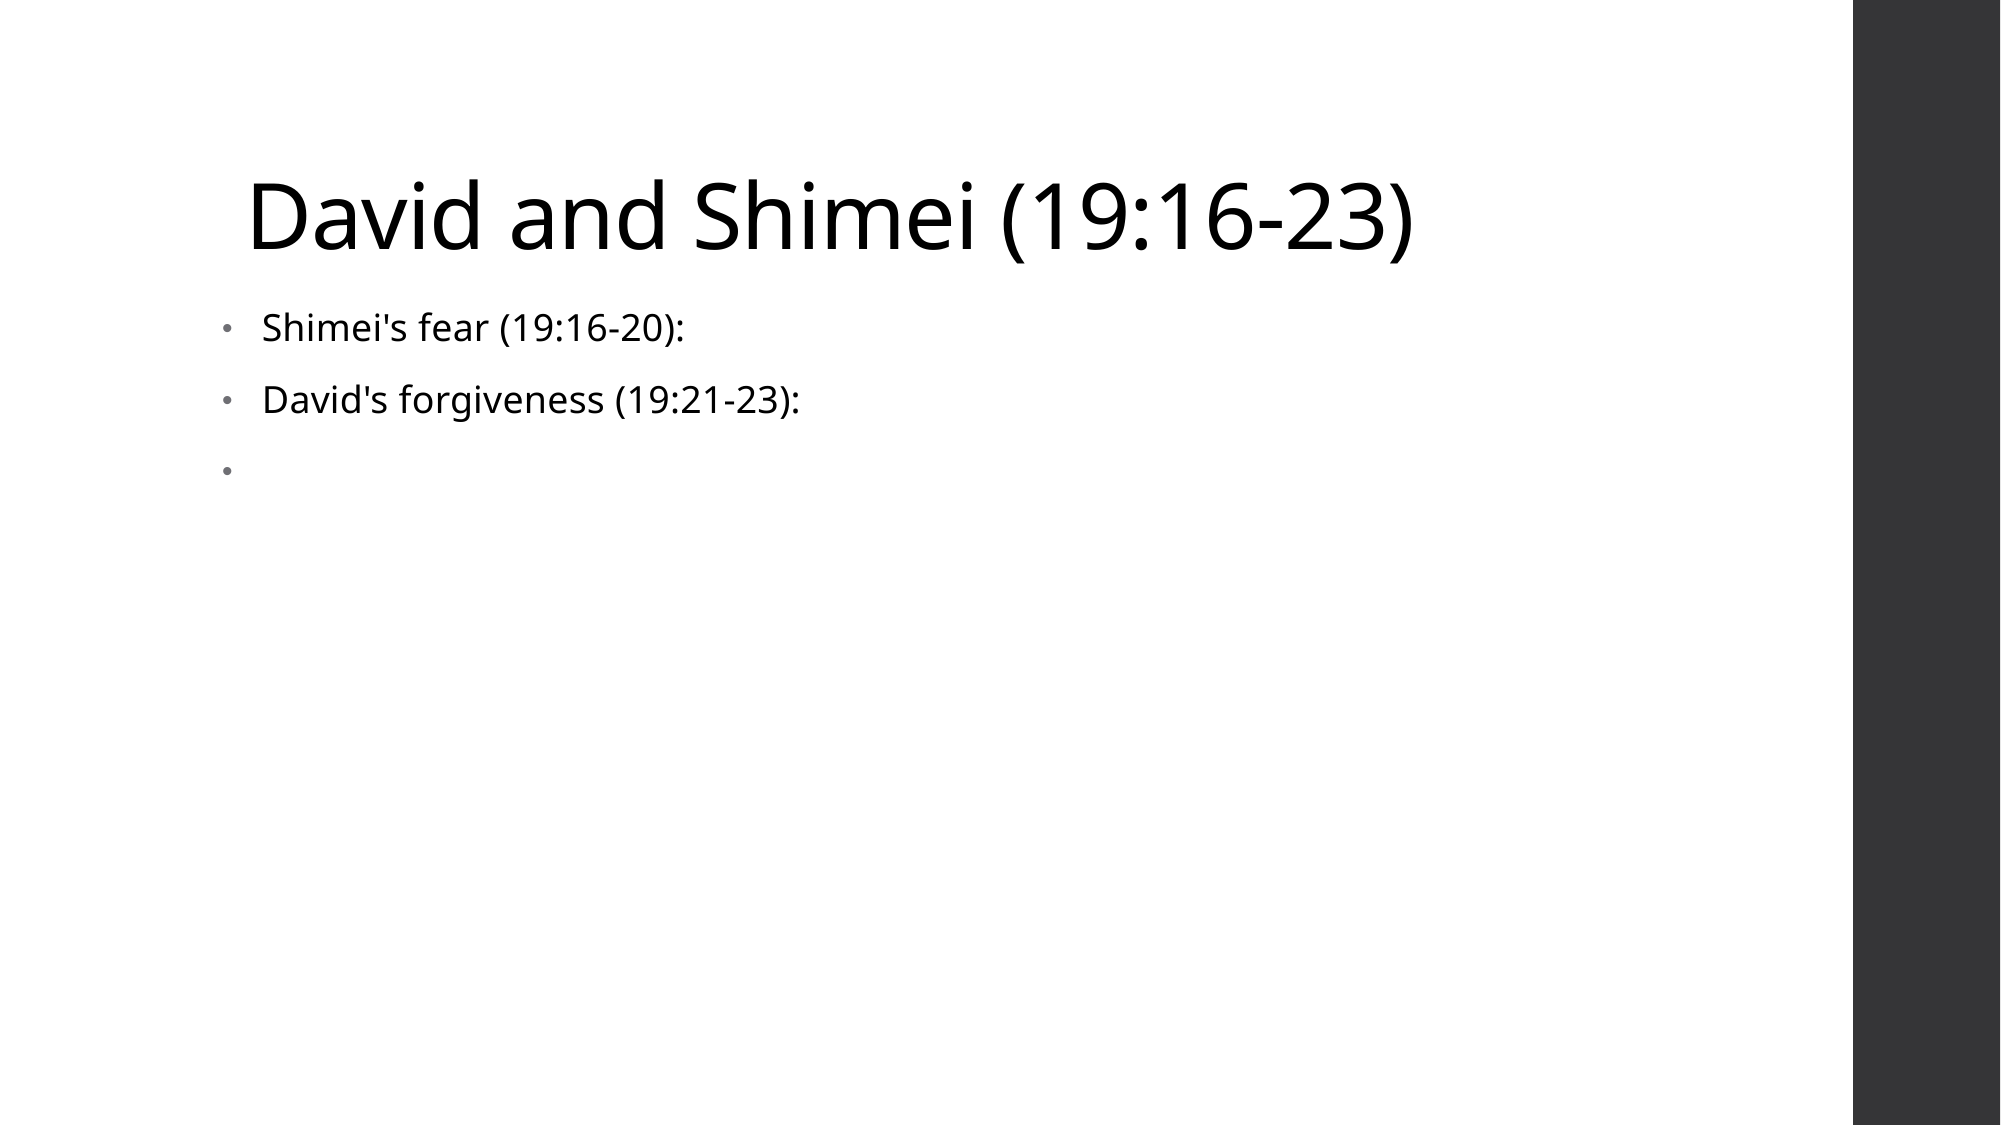

# David and Shimei (19:16-23)
 Shimei's fear (19:16-20):
 David's forgiveness (19:21-23):